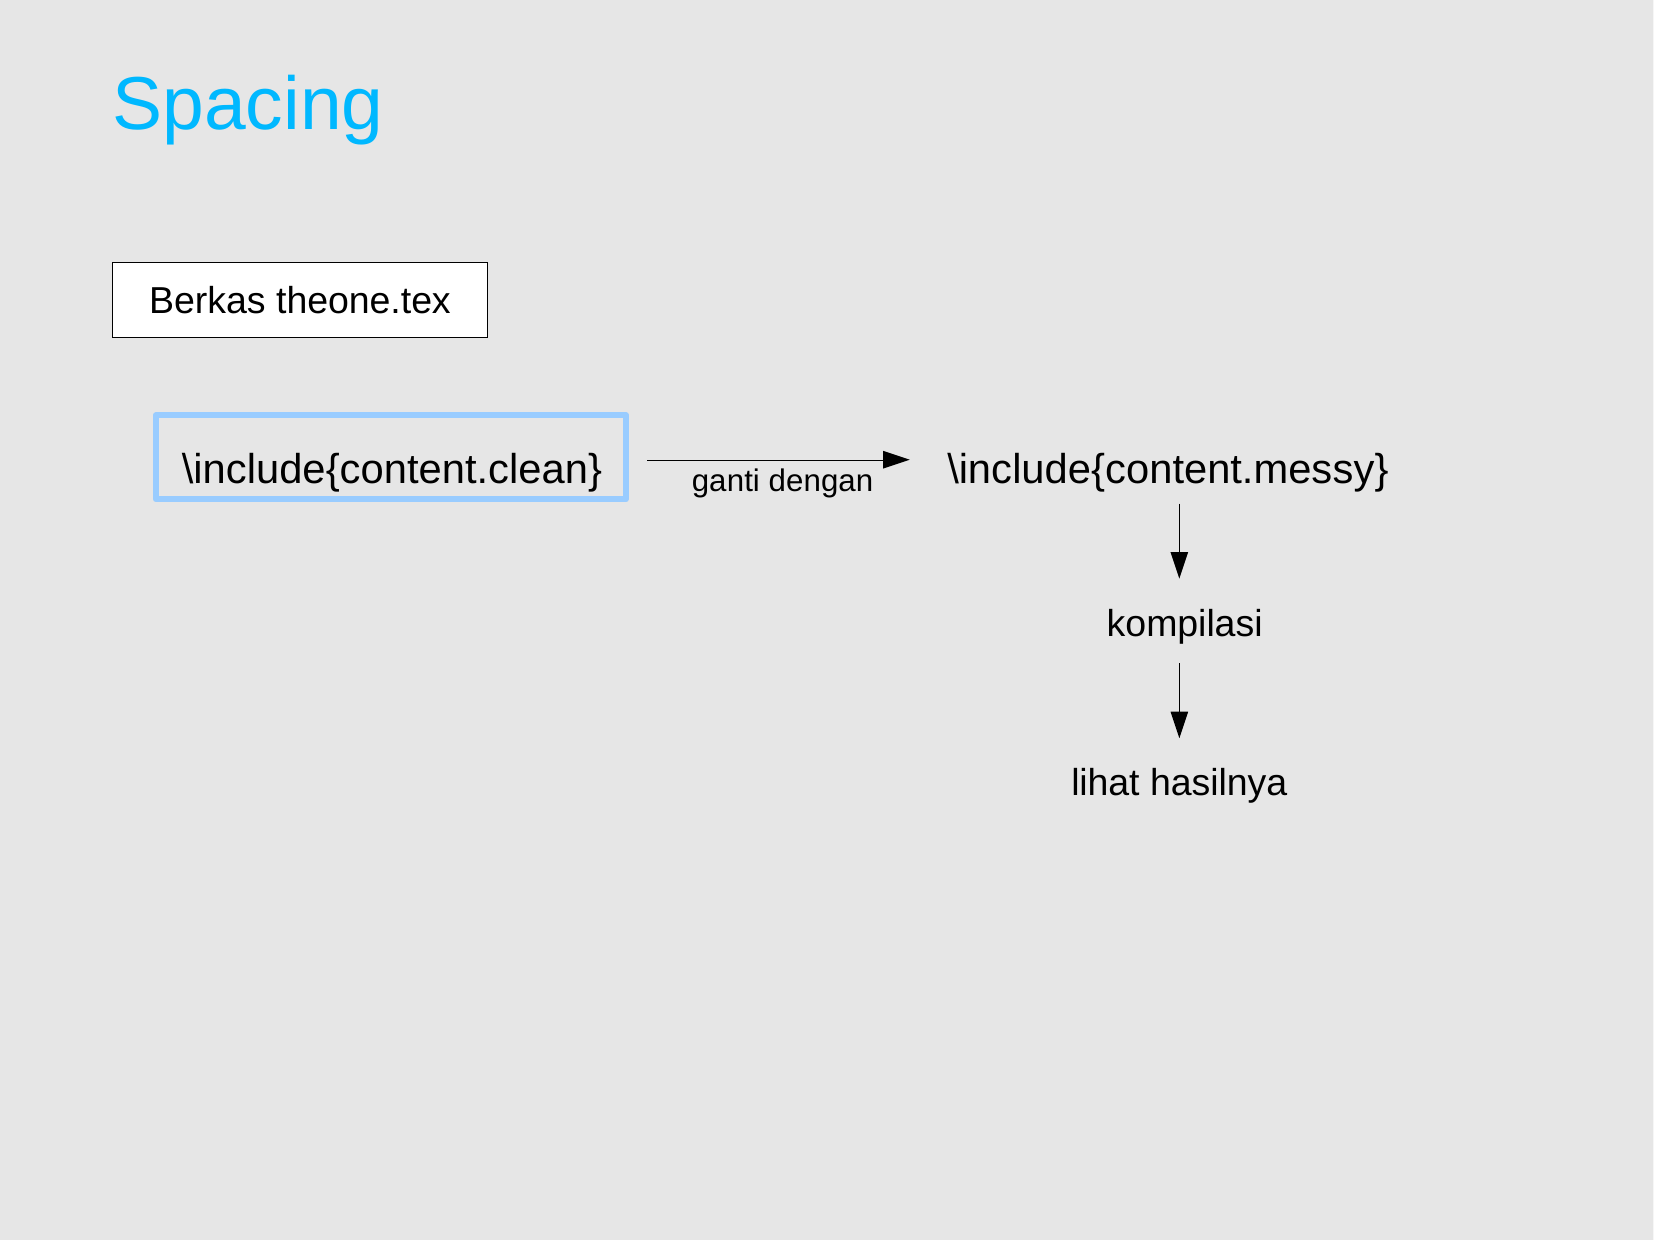

# Spacing
Berkas theone.tex
\include{content.messy}
 \include{content.clean}
ganti dengan
kompilasi
lihat hasilnya